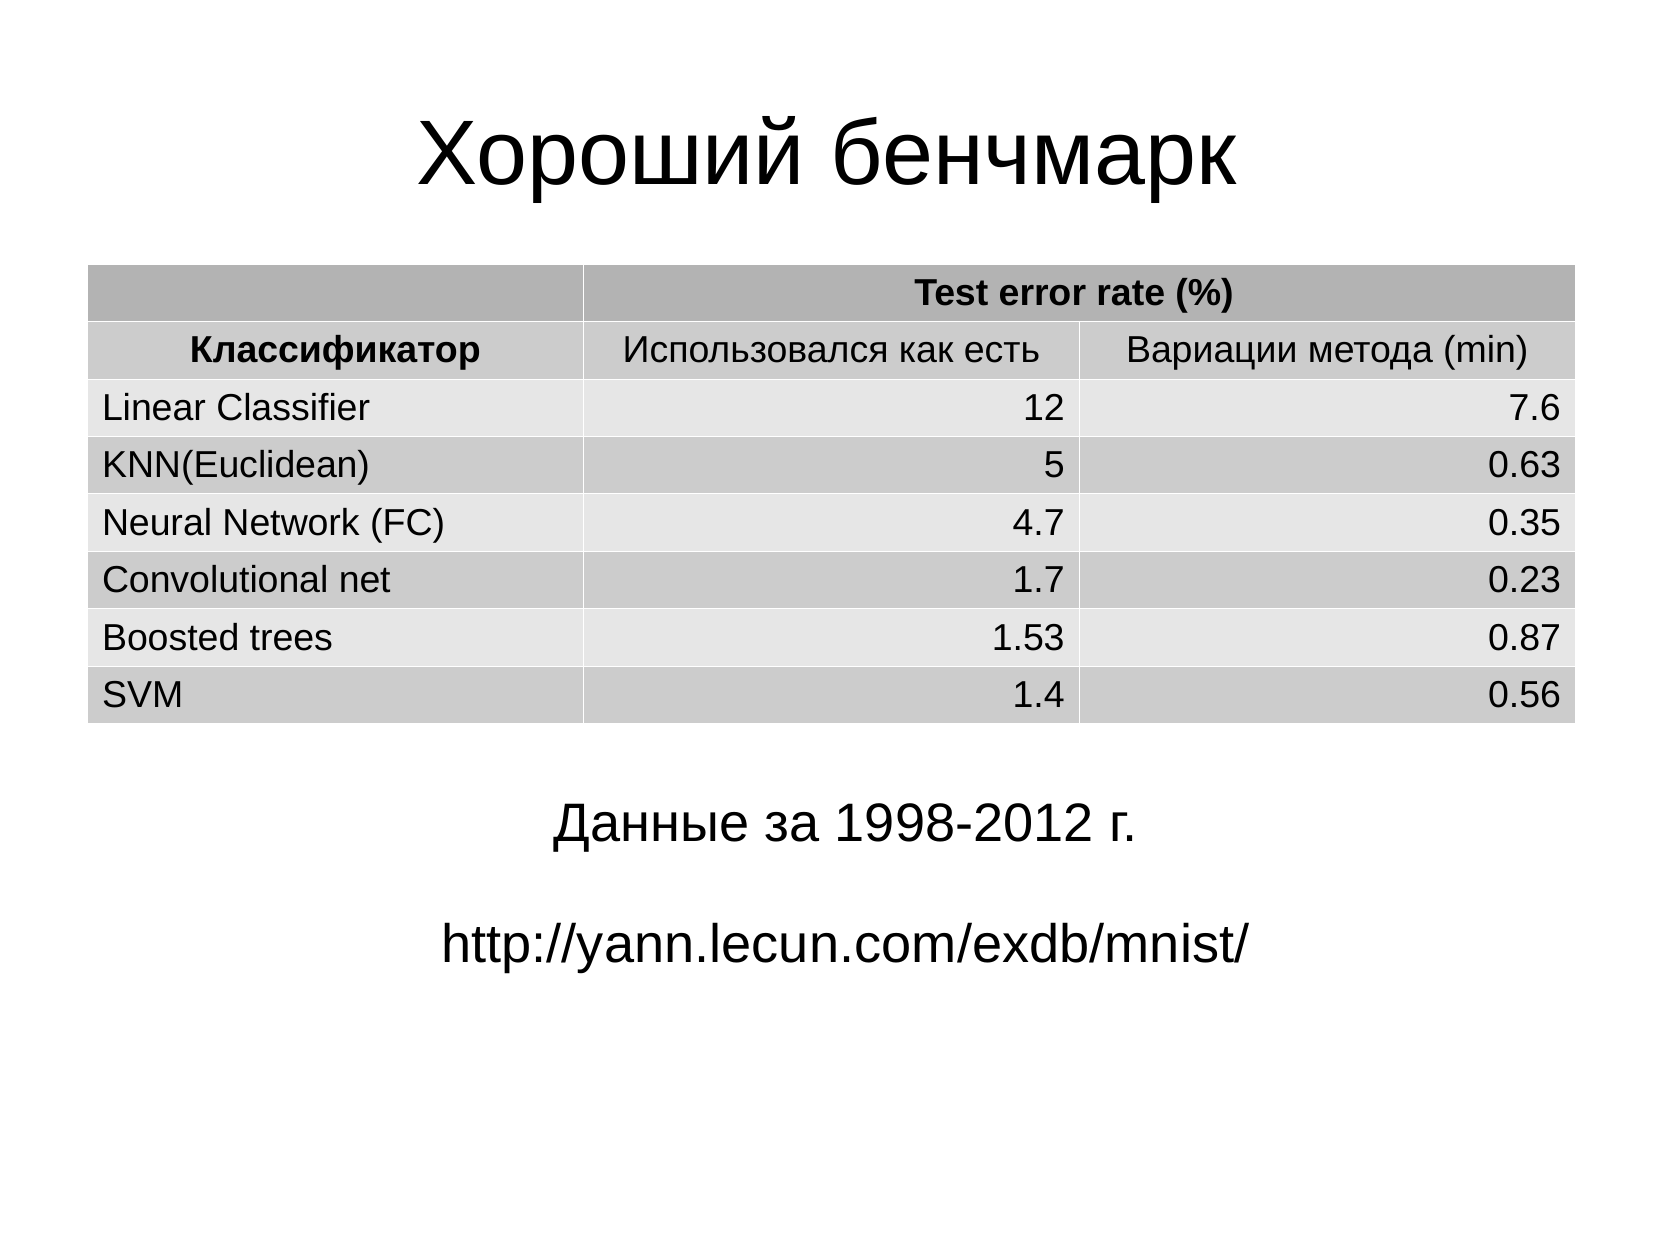

# Хороший бенчмарк
| | Test error rate (%) | |
| --- | --- | --- |
| Классификатор | Использовался как есть | Вариации метода (min) |
| Linear Classifier | 12 | 7.6 |
| KNN(Euclidean) | 5 | 0.63 |
| Neural Network (FC) | 4.7 | 0.35 |
| Convolutional net | 1.7 | 0.23 |
| Boosted trees | 1.53 | 0.87 |
| SVM | 1.4 | 0.56 |
Данные за 1998-2012 г.
http://yann.lecun.com/exdb/mnist/